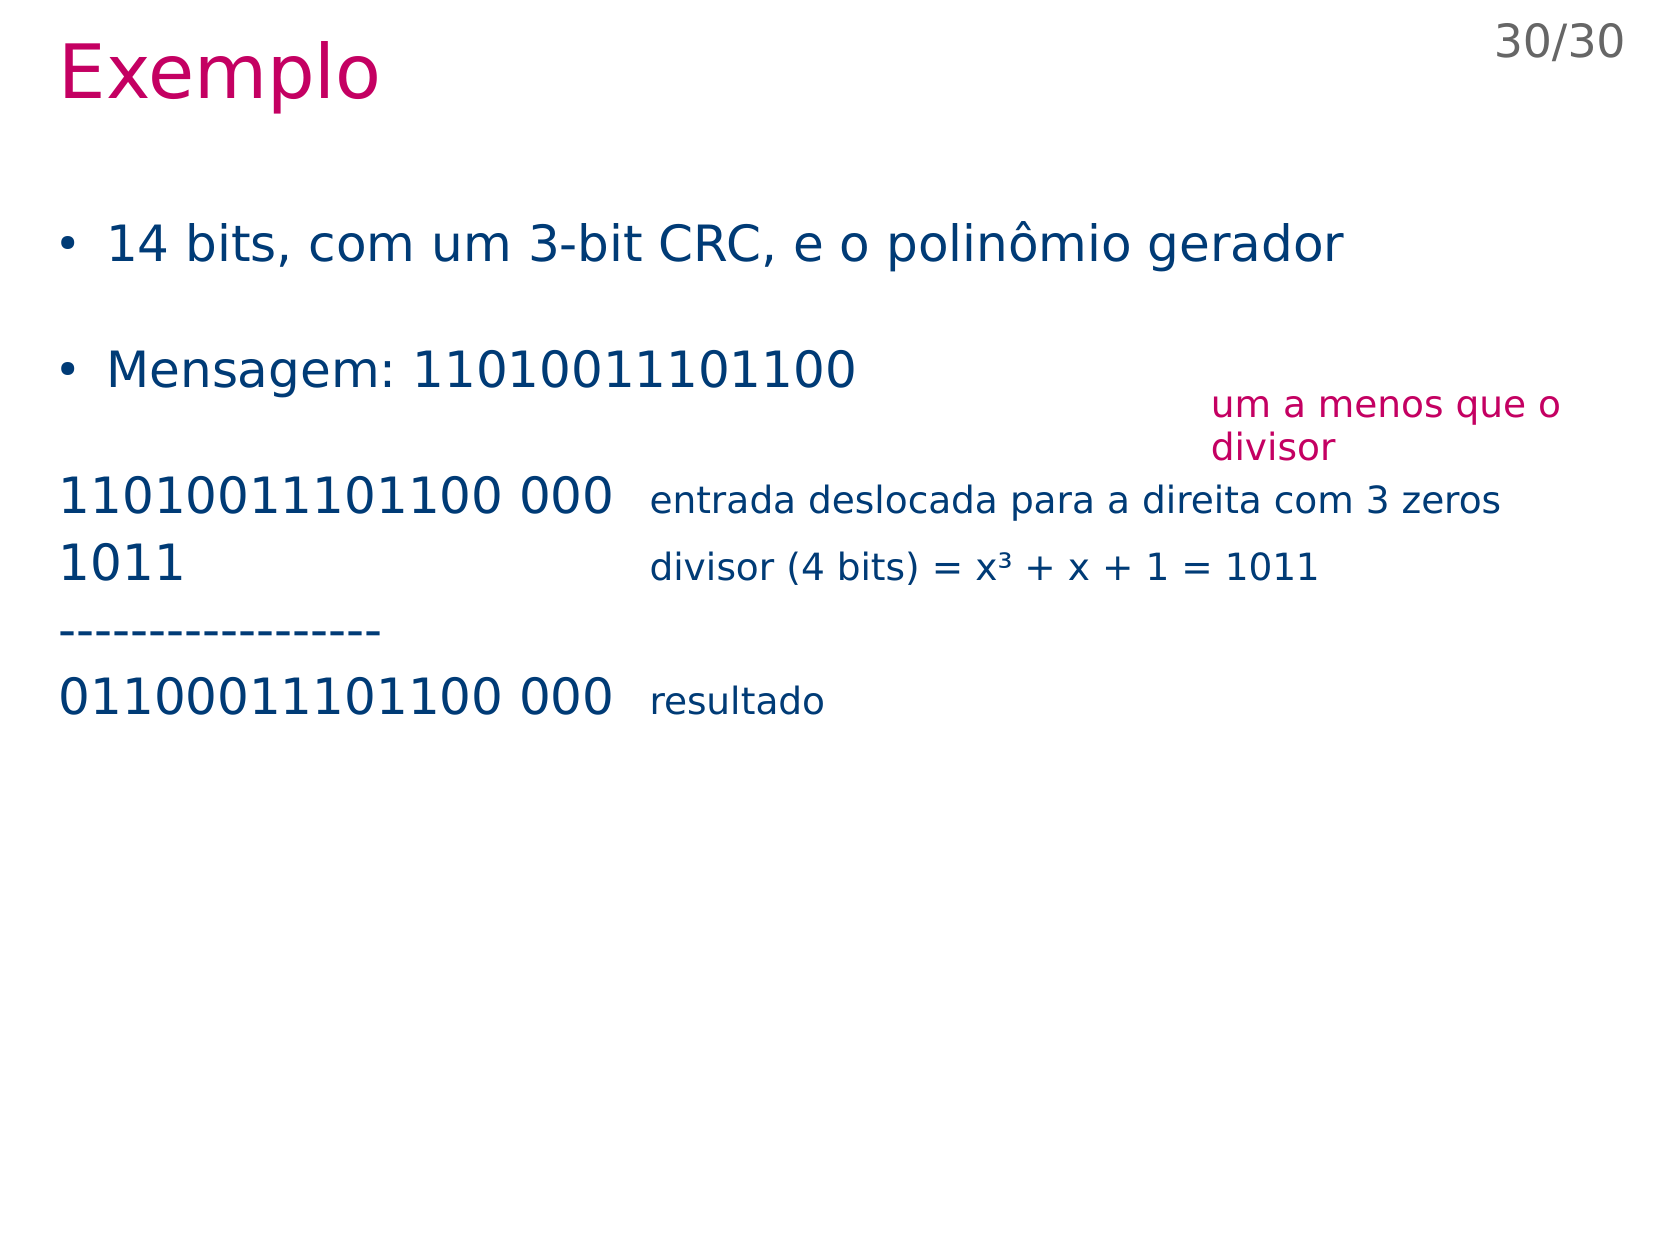

30
# Exemplo
14 bits, com um 3-bit CRC, e o polinômio gerador
Mensagem: 11010011101100
11010011101100 000 	entrada deslocada para a direita com 3 zeros
1011 				divisor (4 bits) = x³ + x + 1 = 1011
------------------
01100011101100 000 	resultado
um a menos que o divisor